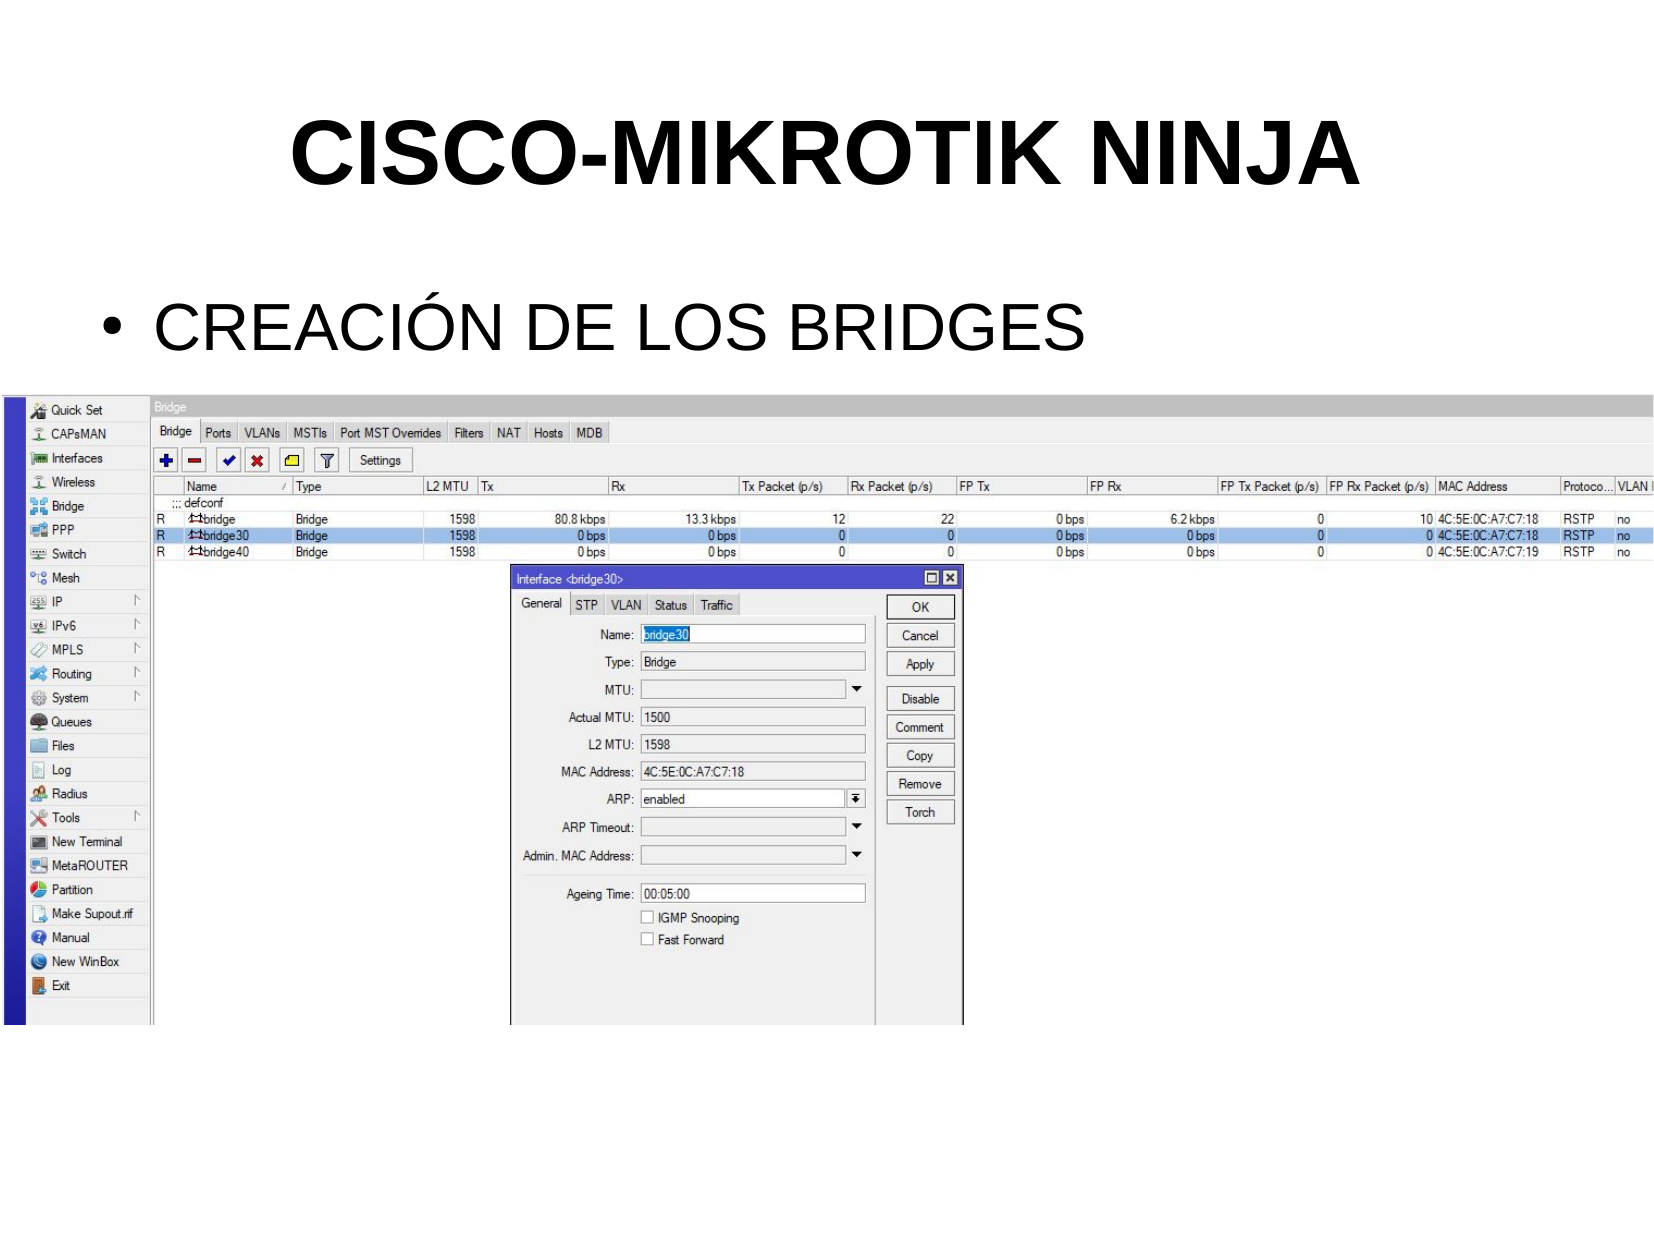

# CISCO-MIKROTIK NINJA
CREACIÓN DE LOS BRIDGES